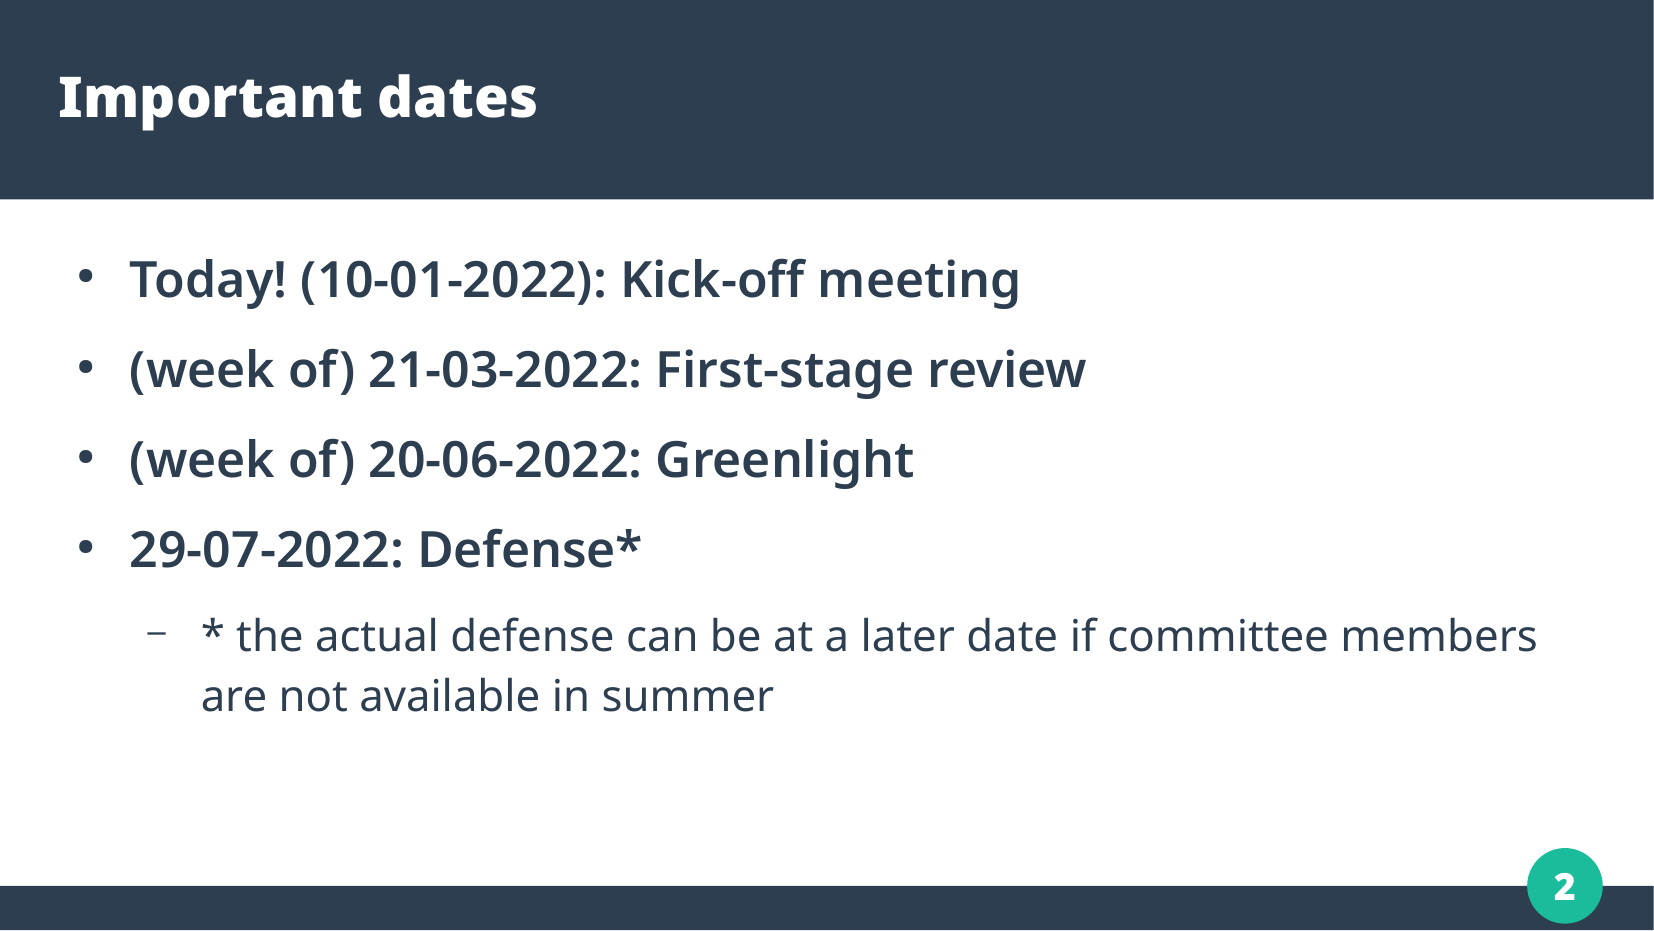

# Important dates
Today! (10-01-2022): Kick-off meeting
(week of) 21-03-2022: First-stage review
(week of) 20-06-2022: Greenlight
29-07-2022: Defense*
* the actual defense can be at a later date if committee members are not available in summer